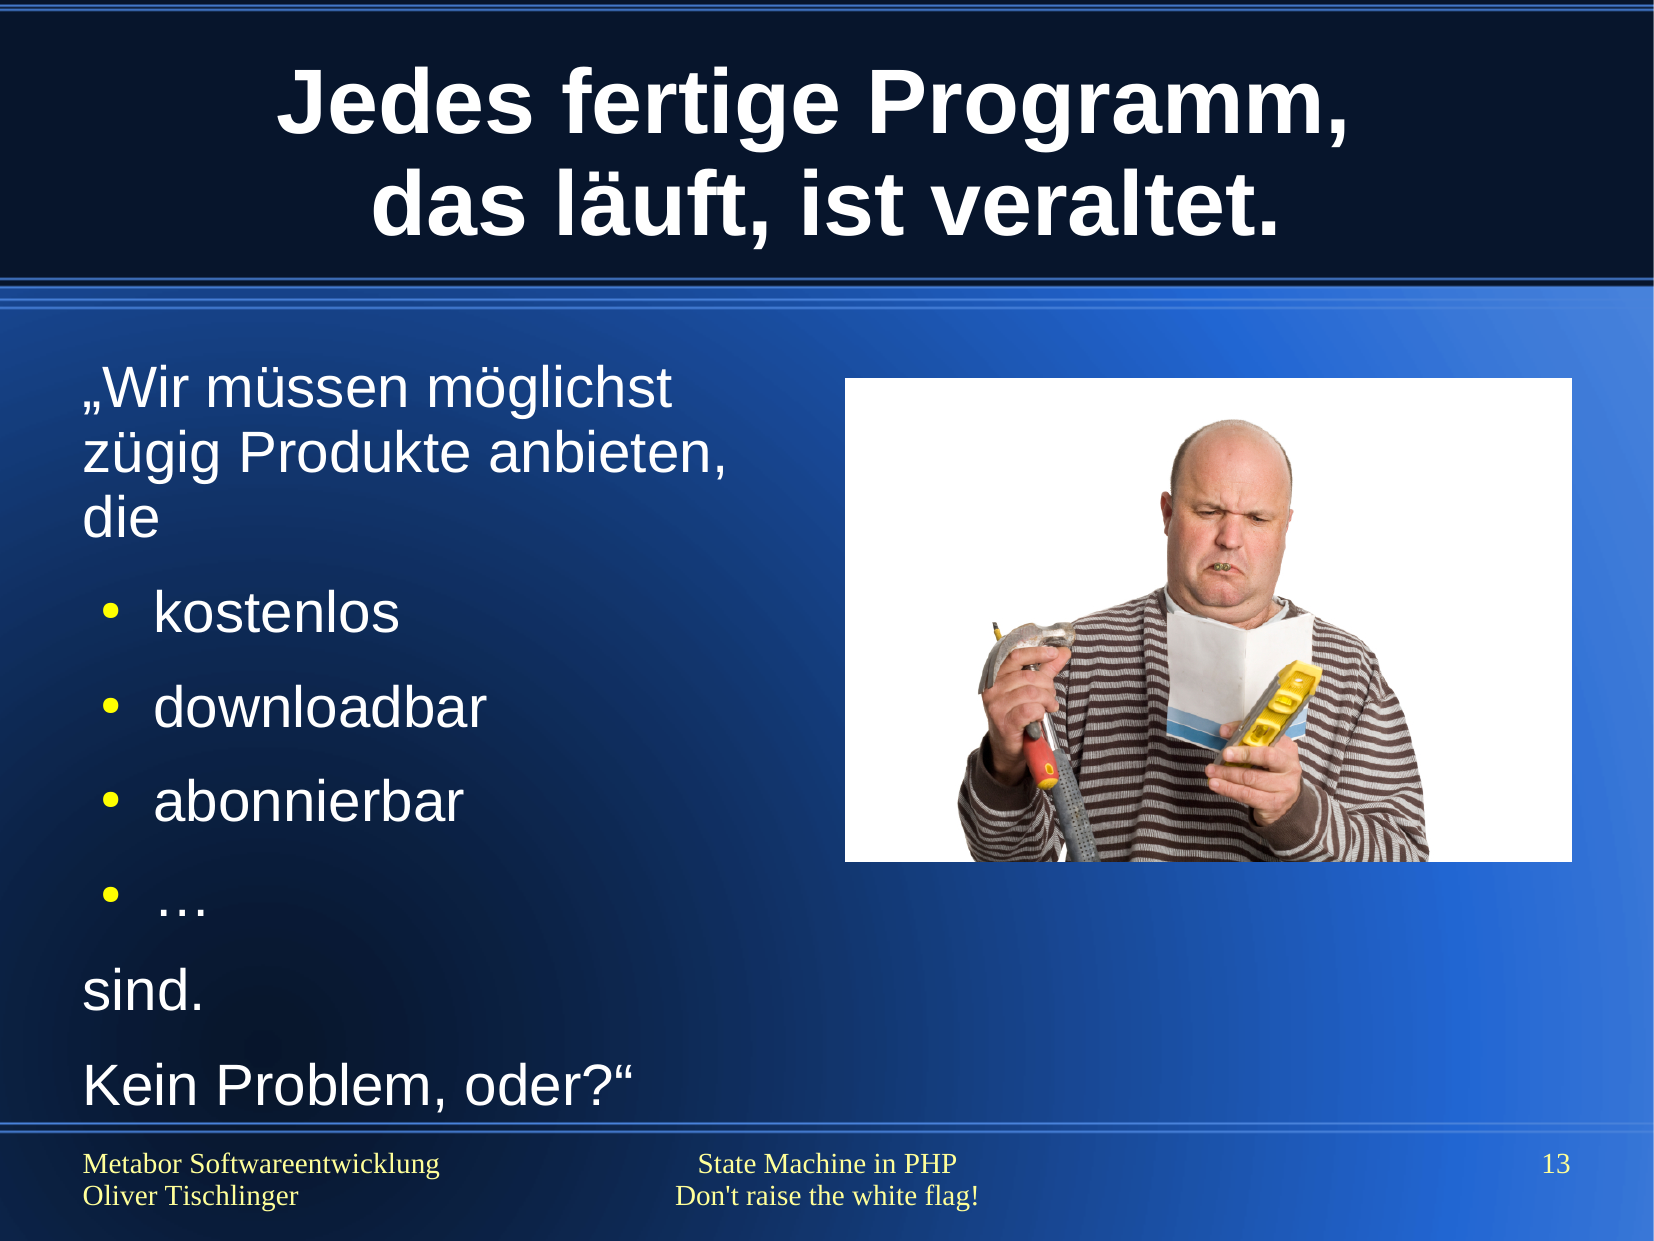

# Jedes fertige Programm, das läuft, ist veraltet.
„Wir müssen möglichst zügig Produkte anbieten, die
kostenlos
downloadbar
abonnierbar
…
sind.
Kein Problem, oder?“
13